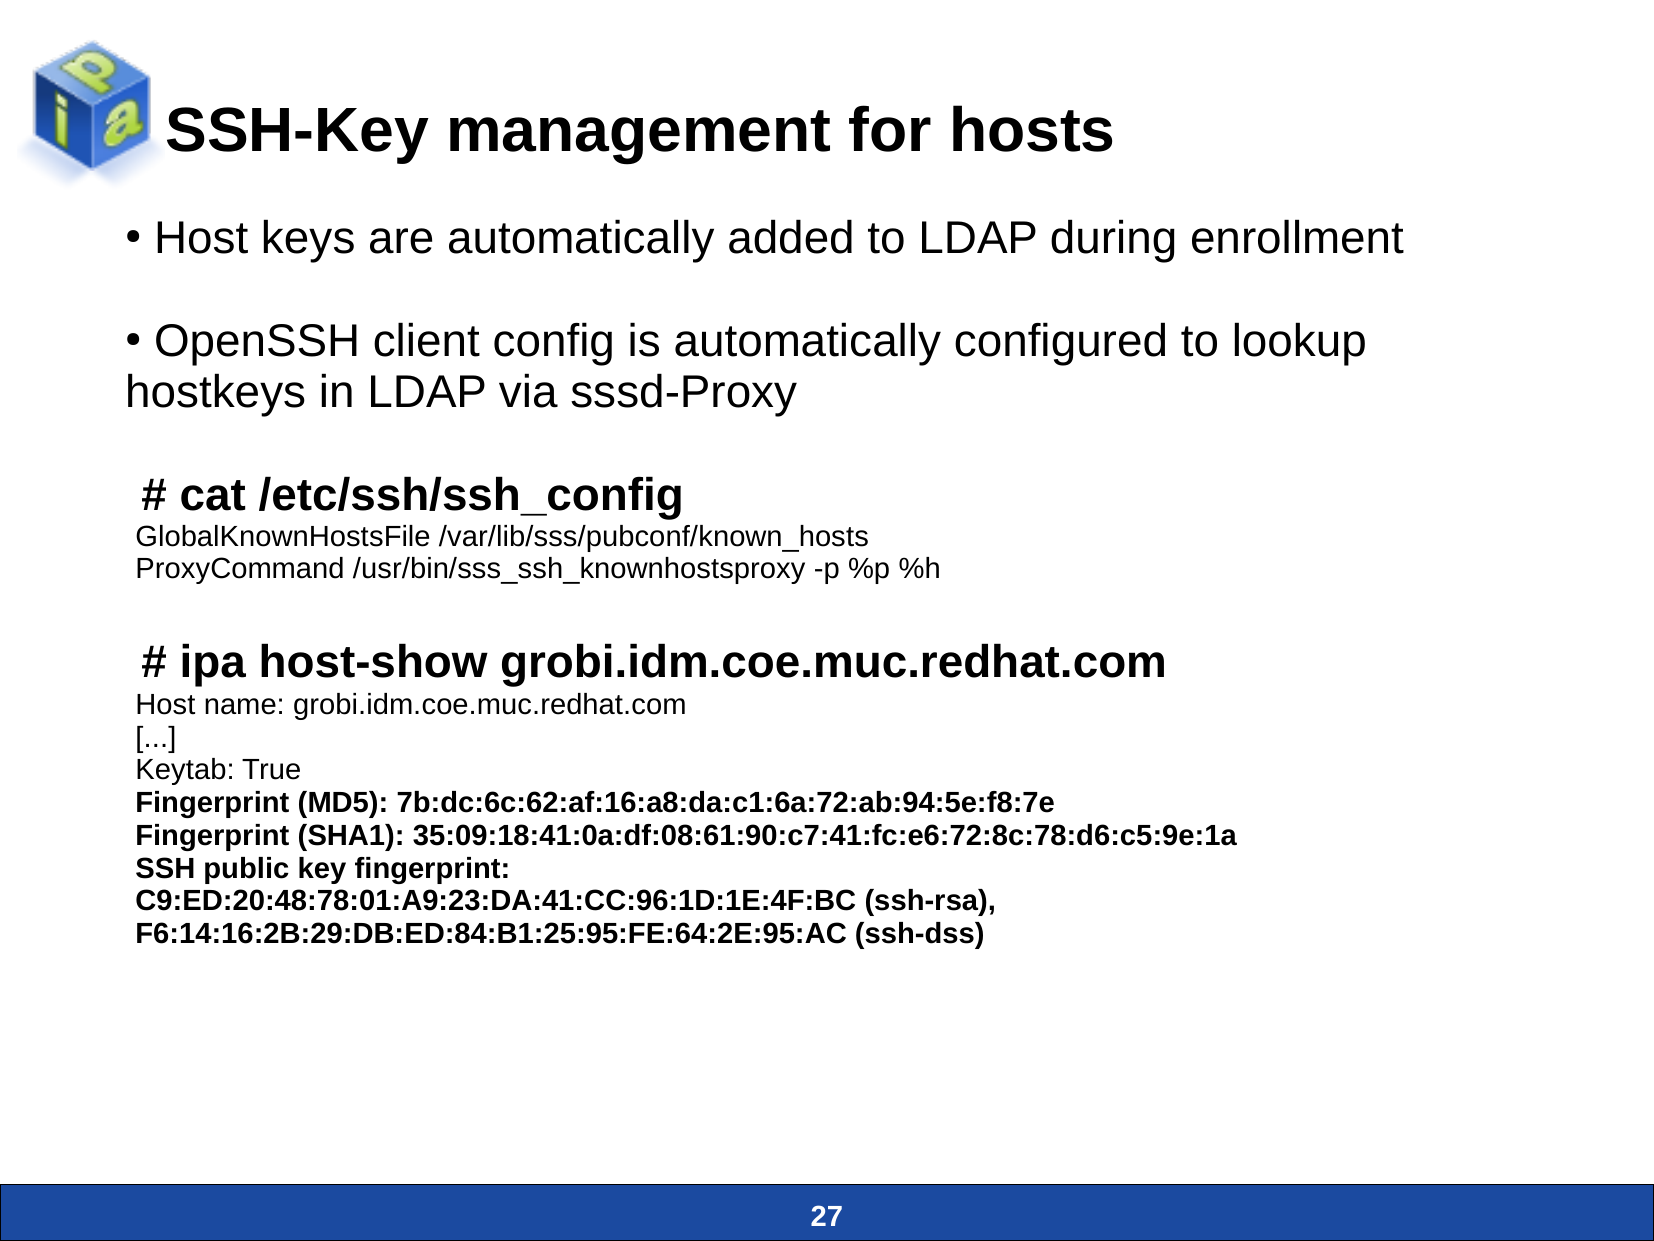

# SSH-Key management for hosts
 Host keys are automatically added to LDAP during enrollment
 OpenSSH client config is automatically configured to lookup hostkeys in LDAP via sssd-Proxy
# cat /etc/ssh/ssh_config
GlobalKnownHostsFile /var/lib/sss/pubconf/known_hosts
ProxyCommand /usr/bin/sss_ssh_knownhostsproxy -p %p %h
# ipa host-show grobi.idm.coe.muc.redhat.com
Host name: grobi.idm.coe.muc.redhat.com
[...]
Keytab: True
Fingerprint (MD5): 7b:dc:6c:62:af:16:a8:da:c1:6a:72:ab:94:5e:f8:7e
Fingerprint (SHA1): 35:09:18:41:0a:df:08:61:90:c7:41:fc:e6:72:8c:78:d6:c5:9e:1a
SSH public key fingerprint:
C9:ED:20:48:78:01:A9:23:DA:41:CC:96:1D:1E:4F:BC (ssh-rsa),
F6:14:16:2B:29:DB:ED:84:B1:25:95:FE:64:2E:95:AC (ssh-dss)
27